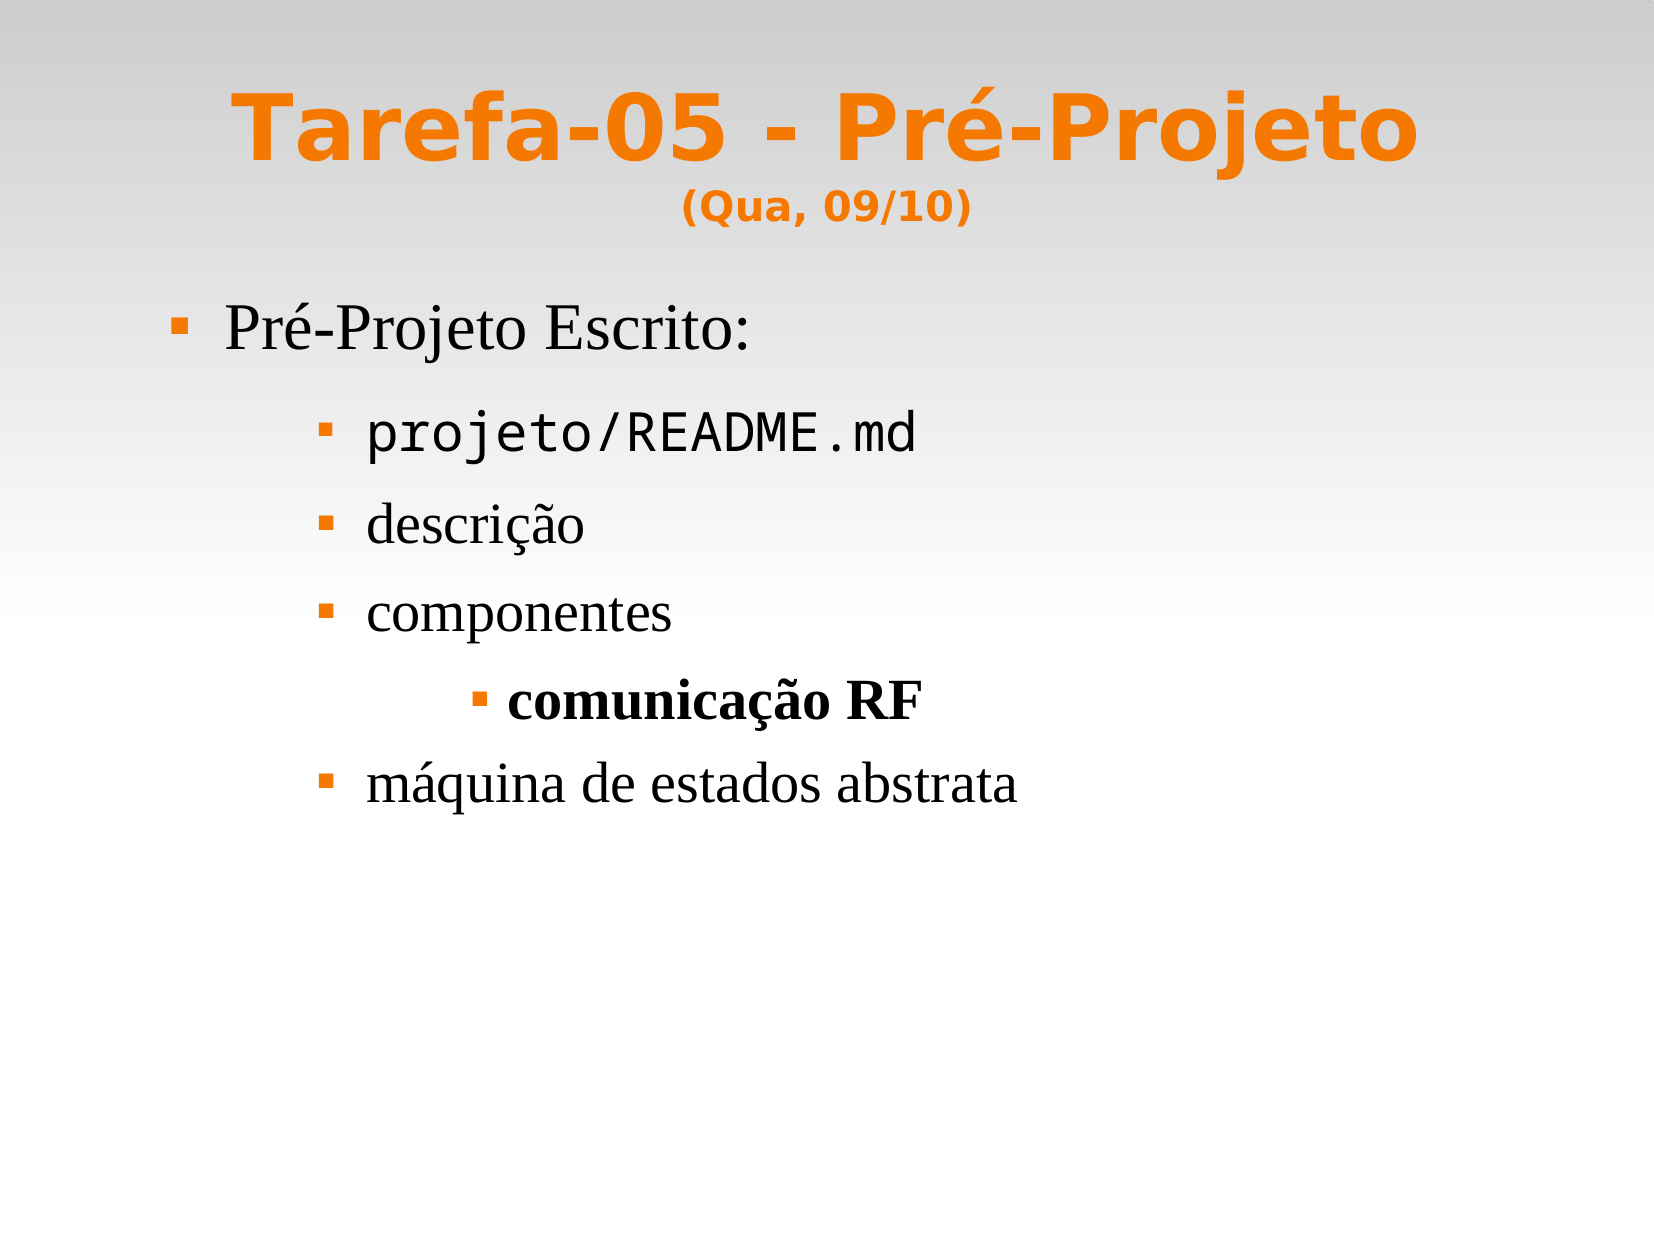

# Tarefa-05 - Pré-Projeto (Qua, 09/10)
Pré-Projeto Escrito:
projeto/README.md
descrição
componentes
comunicação RF
máquina de estados abstrata